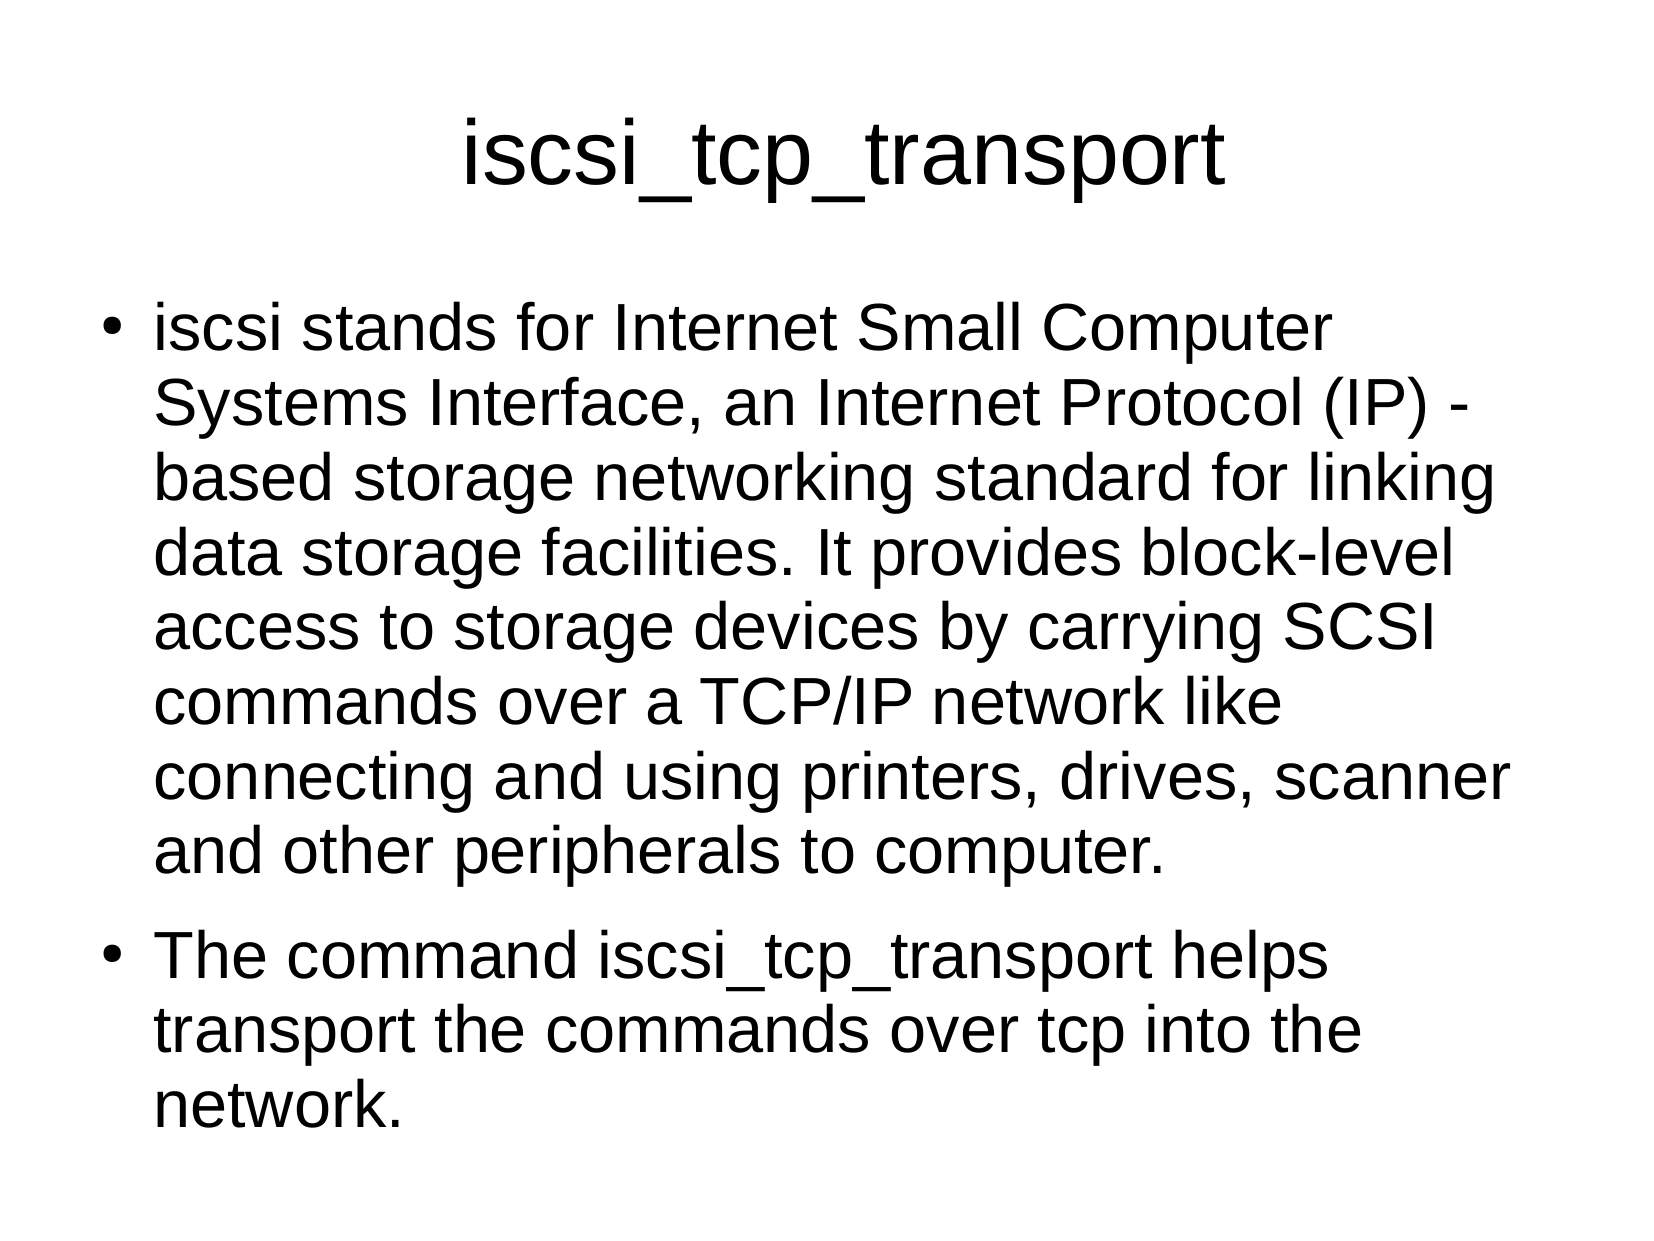

# iscsi_tcp_transport
iscsi stands for Internet Small Computer Systems Interface, an Internet Protocol (IP) -based storage networking standard for linking data storage facilities. It provides block-level access to storage devices by carrying SCSI commands over a TCP/IP network like connecting and using printers, drives, scanner and other peripherals to computer.
The command iscsi_tcp_transport helps transport the commands over tcp into the network.